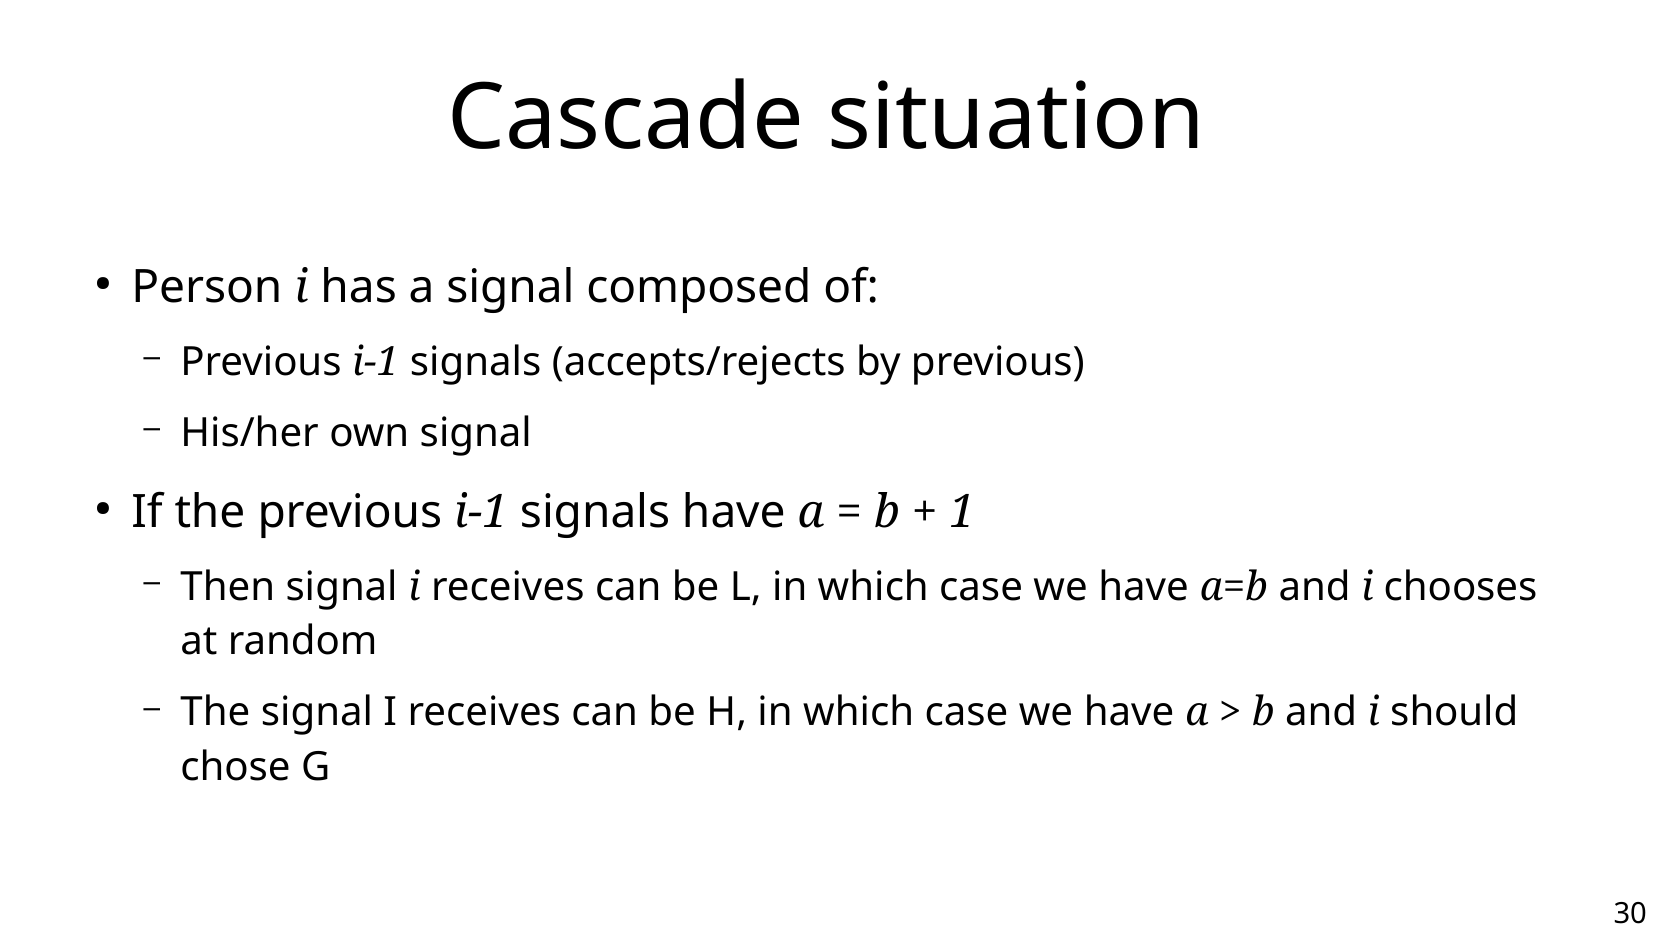

# Cascade situation
Person i has a signal composed of:
Previous i-1 signals (accepts/rejects by previous)
His/her own signal
If the previous i-1 signals have a = b + 1
Then signal i receives can be L, in which case we have a=b and i chooses at random
The signal I receives can be H, in which case we have a > b and i should chose G
30